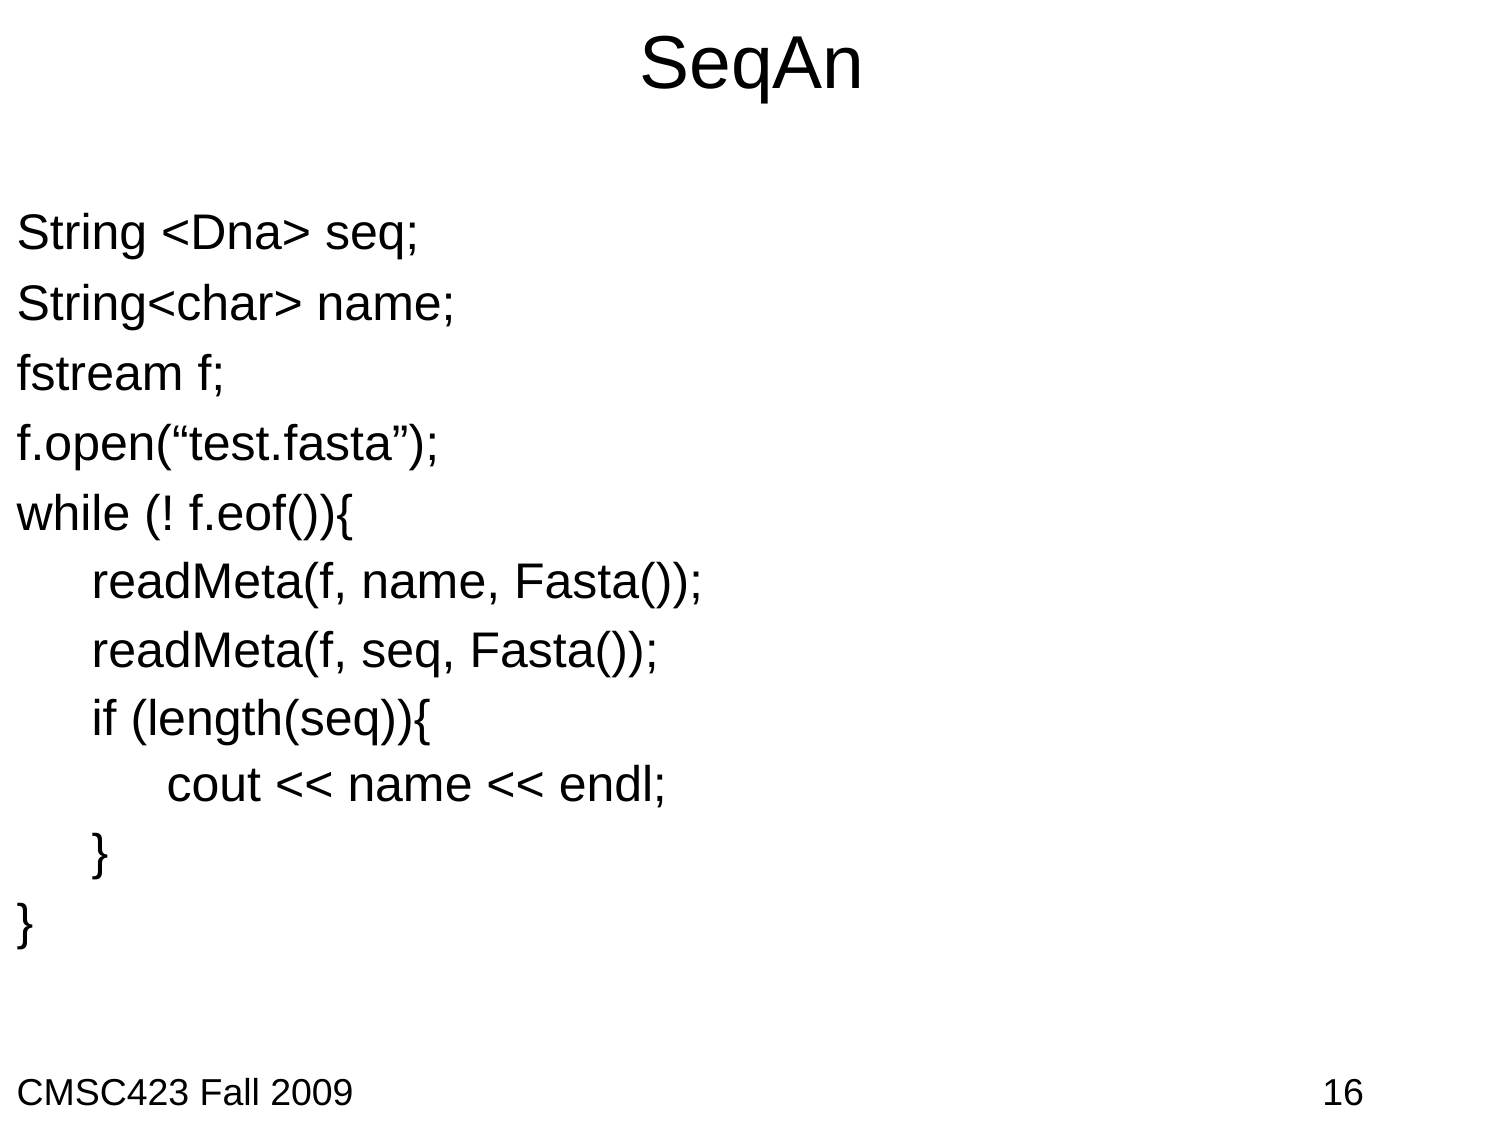

# SeqAn
String <Dna> seq;
String<char> name;
fstream f;
f.open(“test.fasta”);
while (! f.eof()){
readMeta(f, name, Fasta());
readMeta(f, seq, Fasta());
if (length(seq)){
cout << name << endl;
}
}
CMSC423 Fall 2009
16